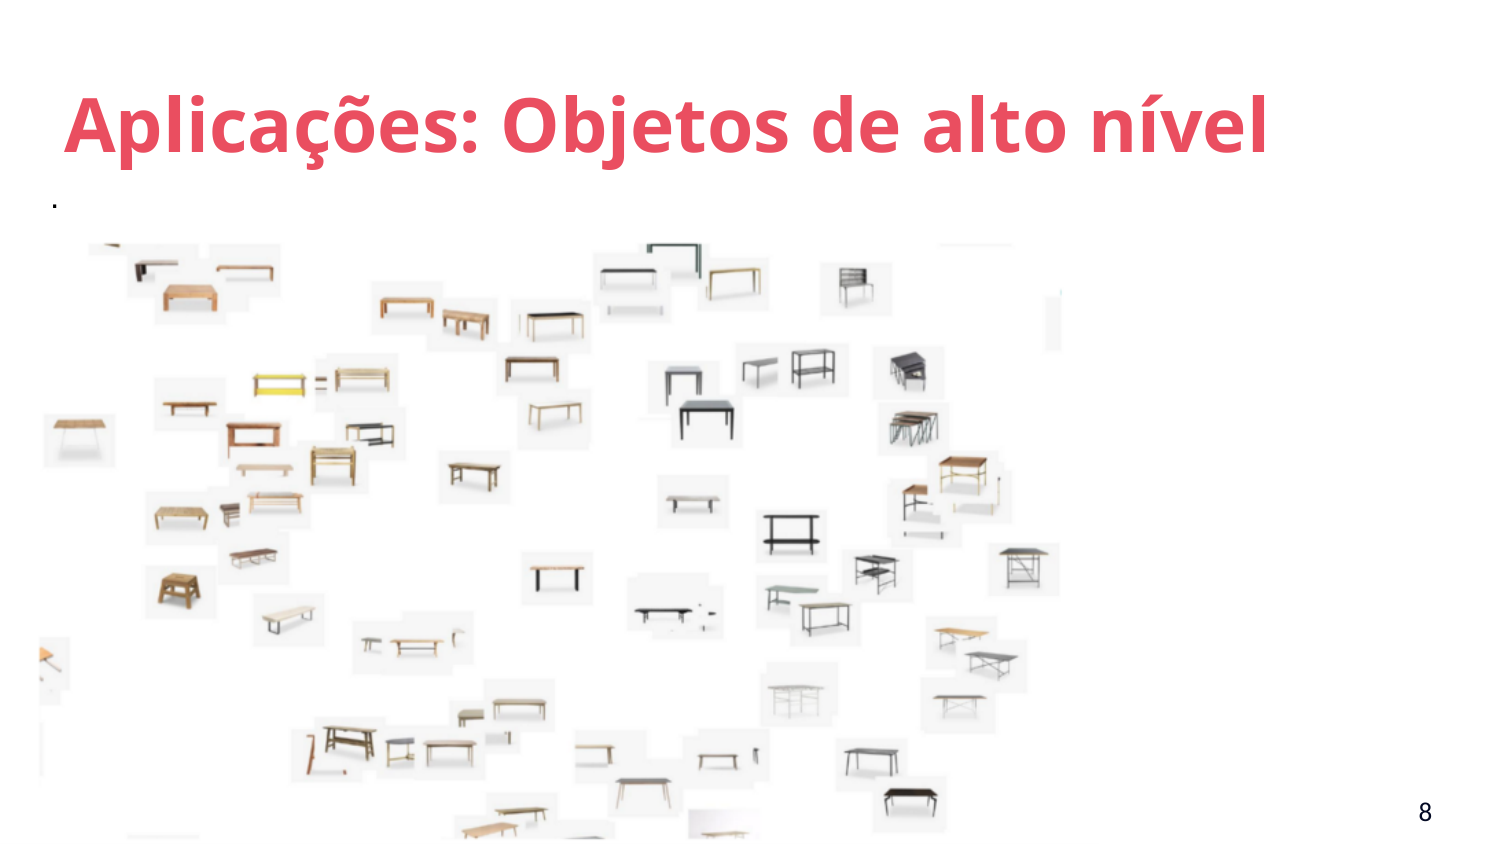

Aplicações: Objetos de alto nível
# .